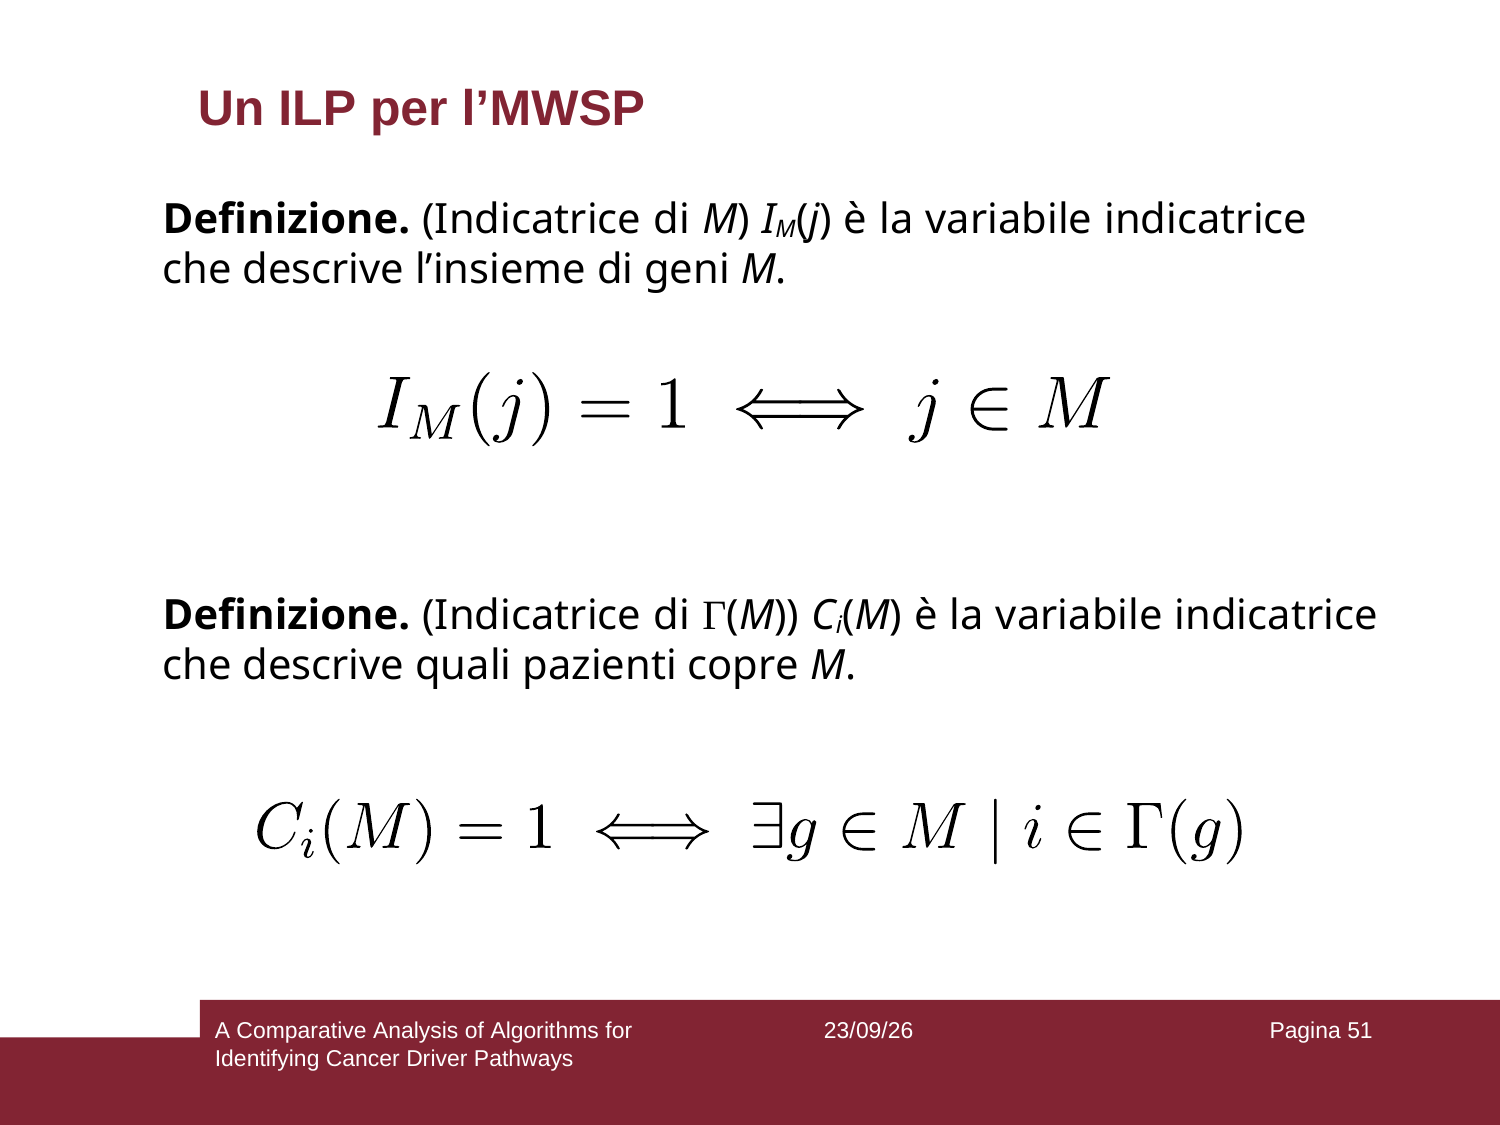

# Un ILP per l’MWSP
Definizione. (Indicatrice di M) IM(j) è la variabile indicatrice che descrive l’insieme di geni M.
Definizione. (Indicatrice di Γ(M)) Ci(M) è la variabile indicatrice che descrive quali pazienti copre M.
A Comparative Analysis of Algorithms for Identifying Cancer Driver Pathways
Pagina